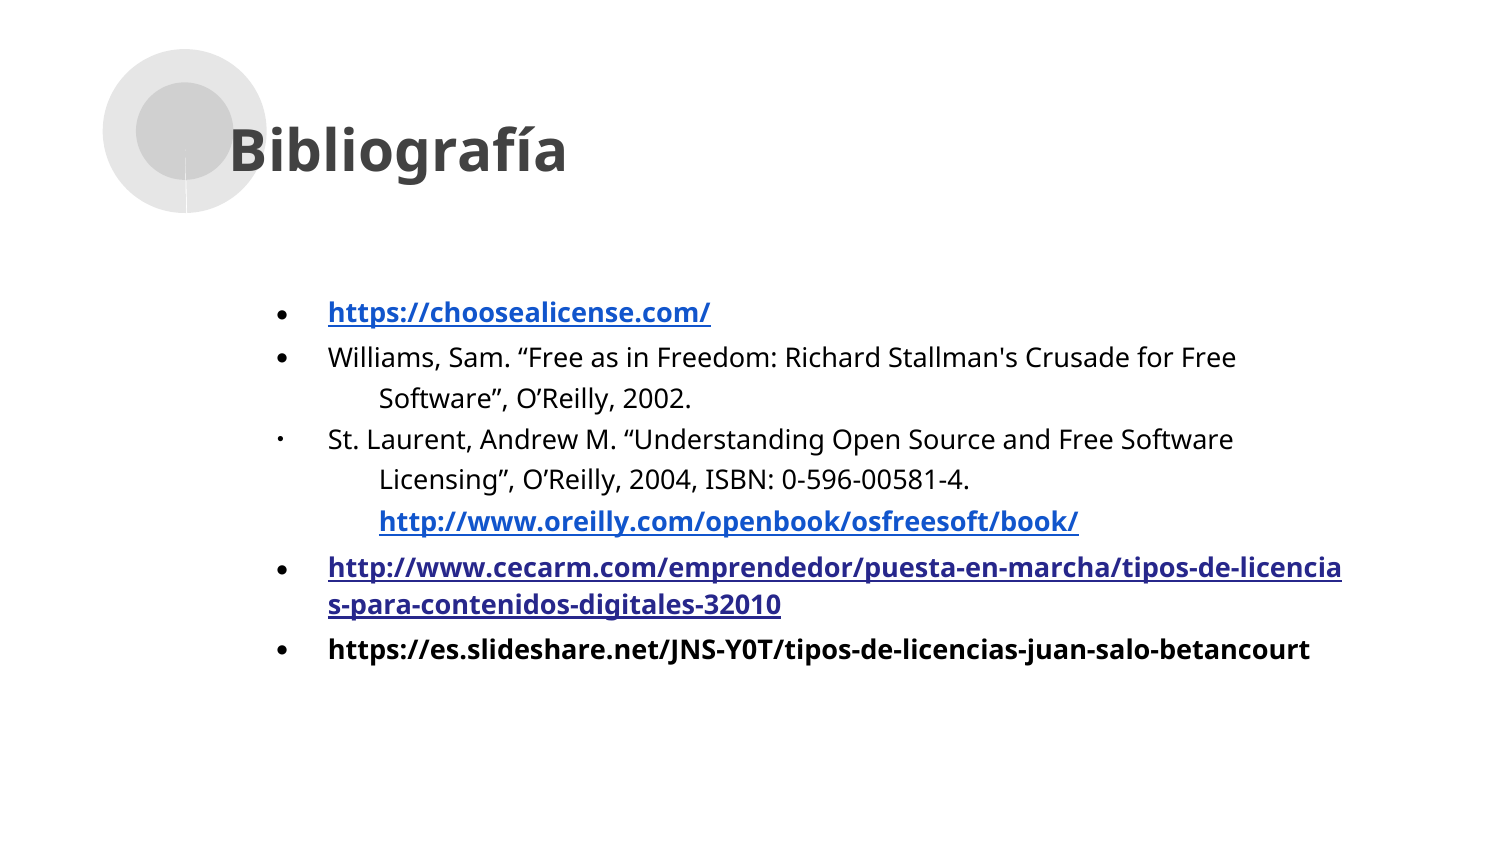

# Bibliografía
https://choosealicense.com/
Williams, Sam. “Free as in Freedom: Richard Stallman's Crusade for Free Software”, O’Reilly, 2002.
St. Laurent, Andrew M. “Understanding Open Source and Free Software Licensing”, O’Reilly, 2004, ISBN: 0-596-00581-4. http://www.oreilly.com/openbook/osfreesoft/book/
http://www.cecarm.com/emprendedor/puesta-en-marcha/tipos-de-licencias-para-contenidos-digitales-32010
https://es.slideshare.net/JNS-Y0T/tipos-de-licencias-juan-salo-betancourt